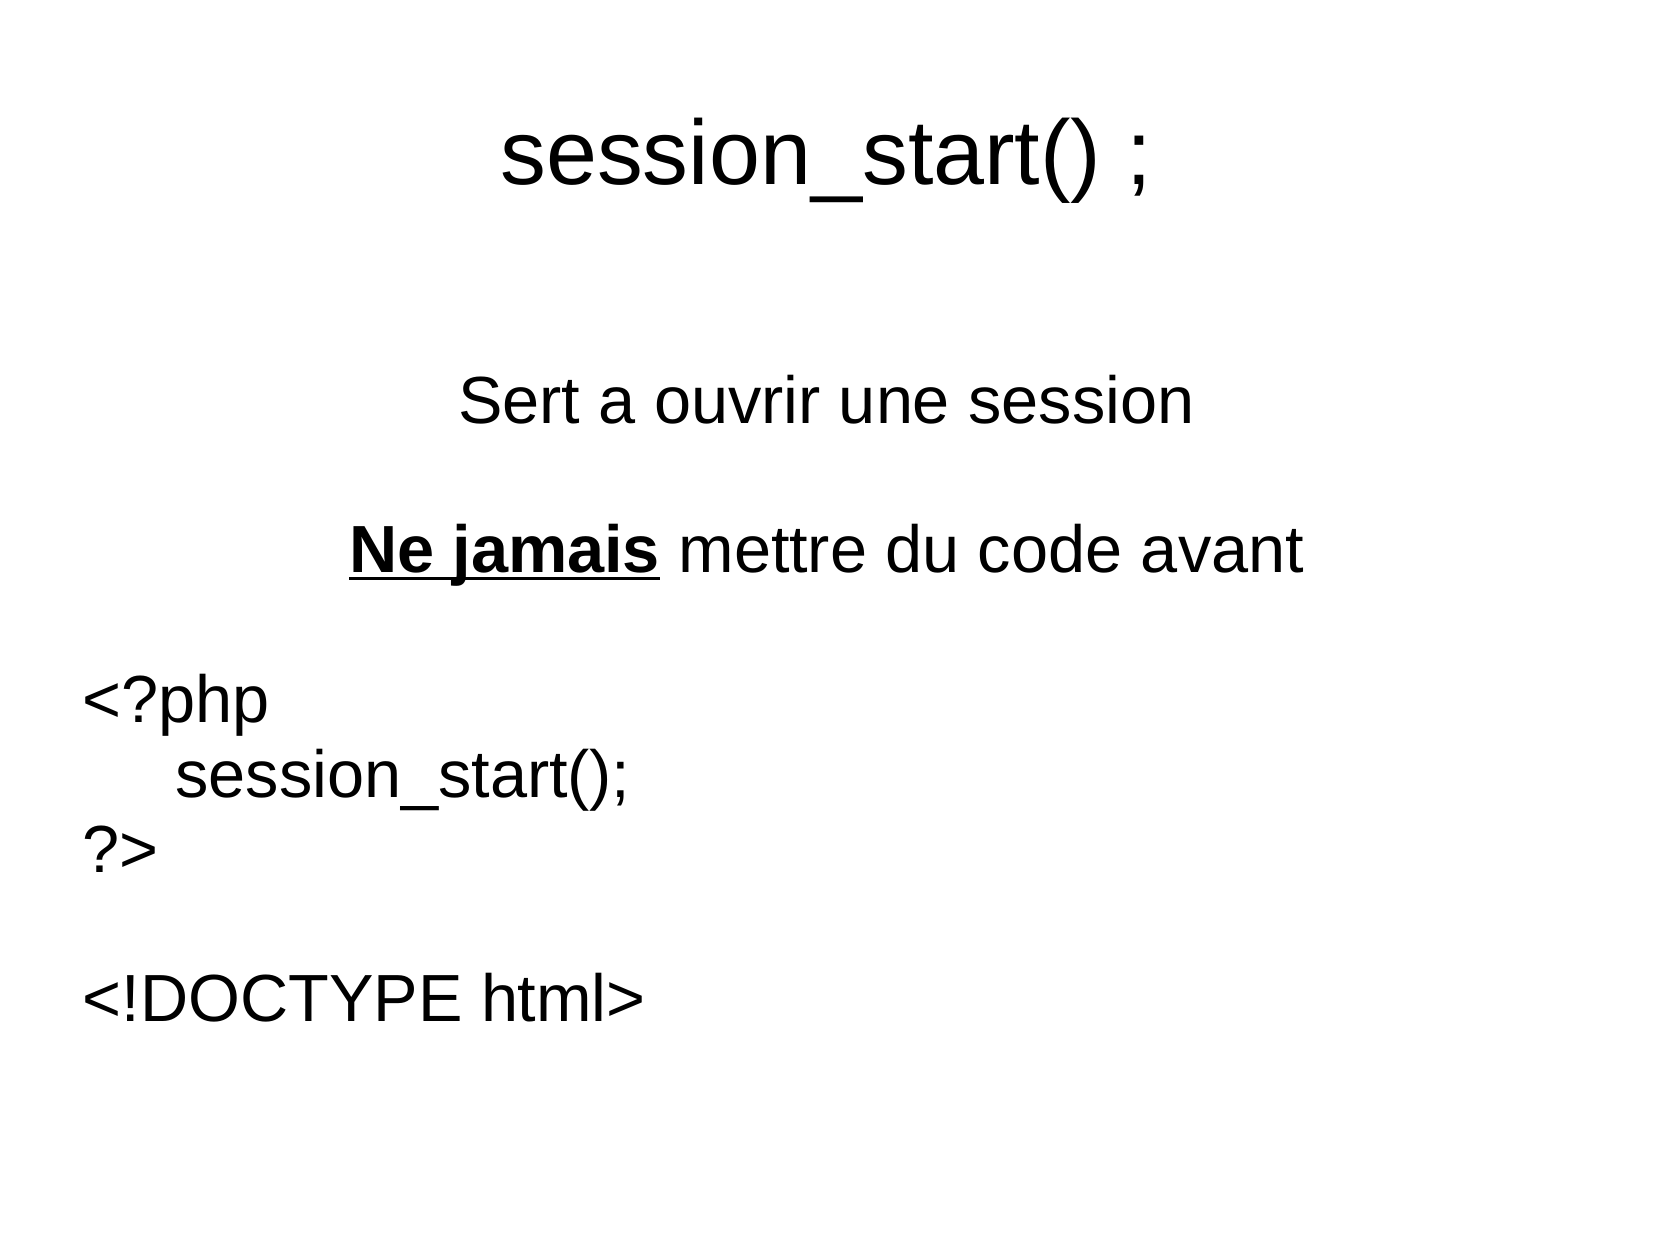

# session_start() ;
Sert a ouvrir une session
Ne jamais mettre du code avant
<?php
 session_start();
?>
<!DOCTYPE html>